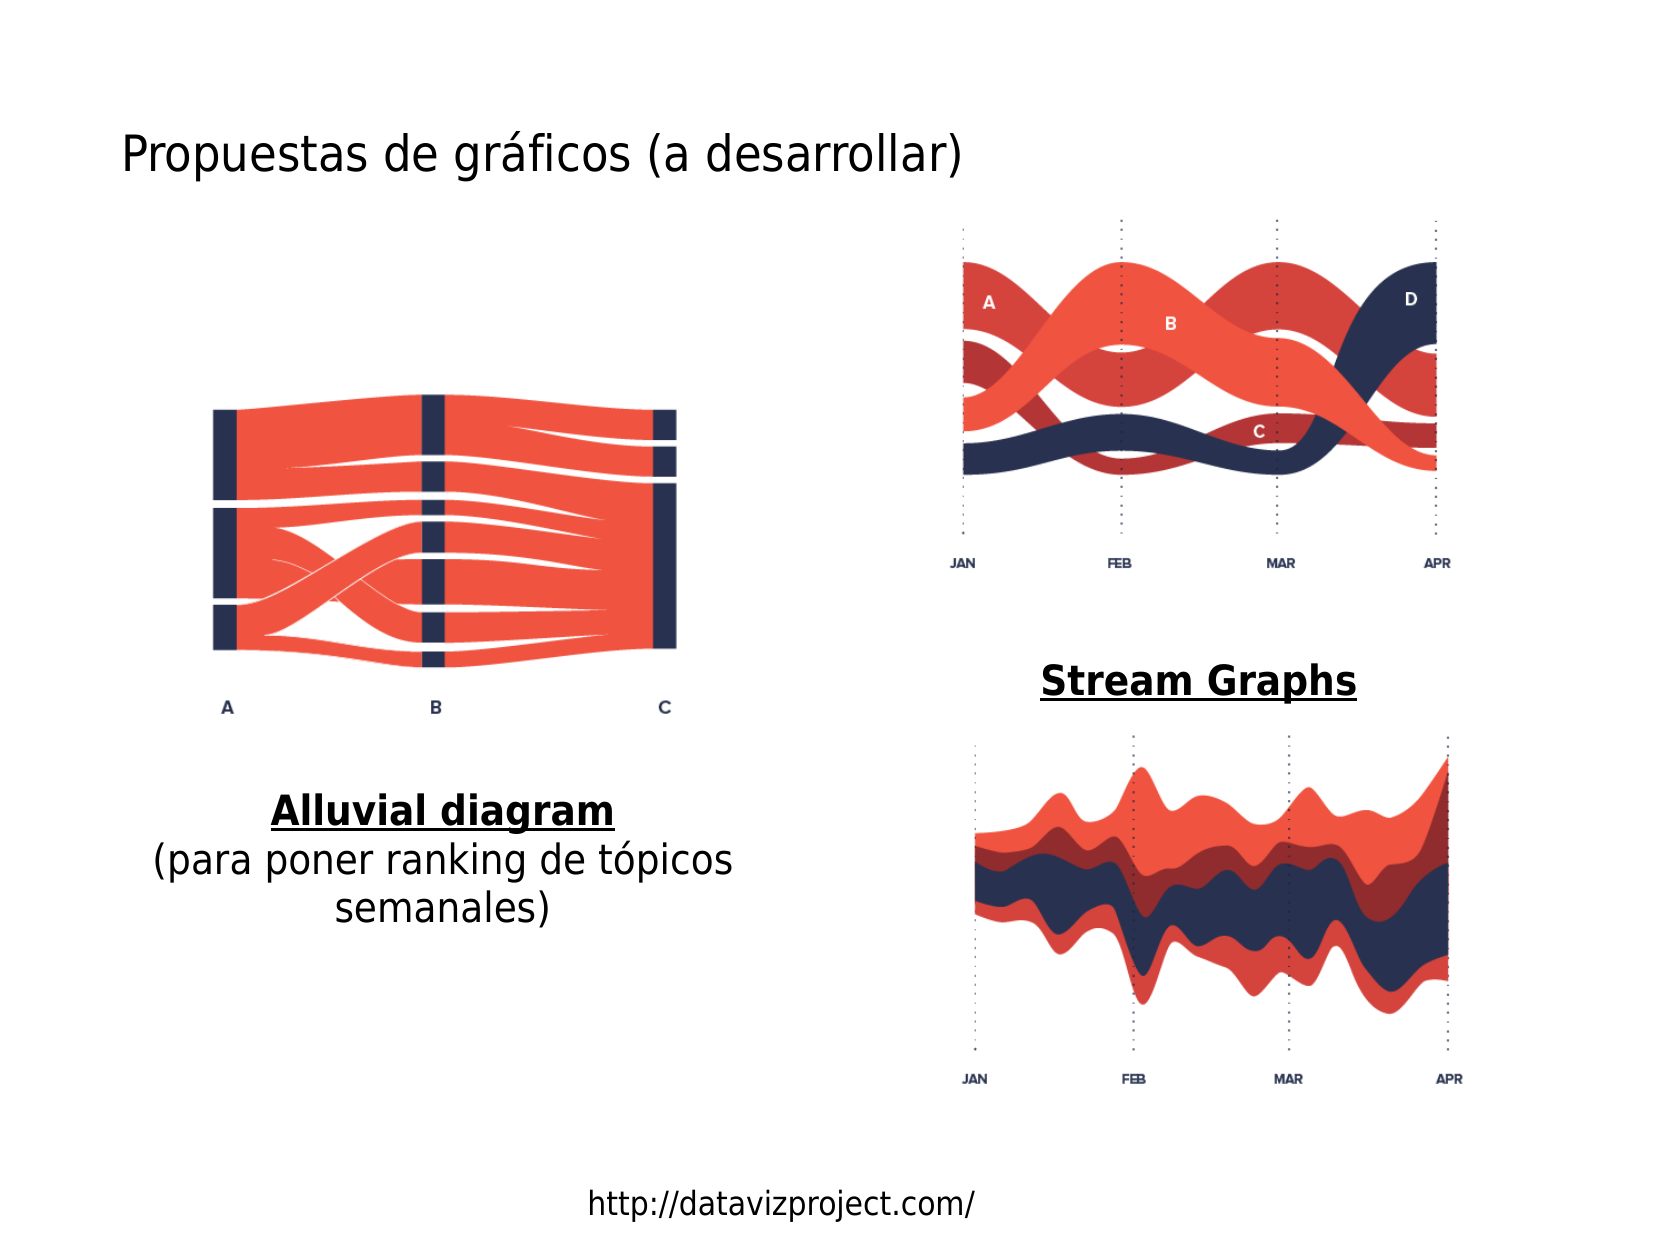

Propuestas de gráficos (a desarrollar)
Stream Graphs
Alluvial diagram
(para poner ranking de tópicos semanales)
http://datavizproject.com/